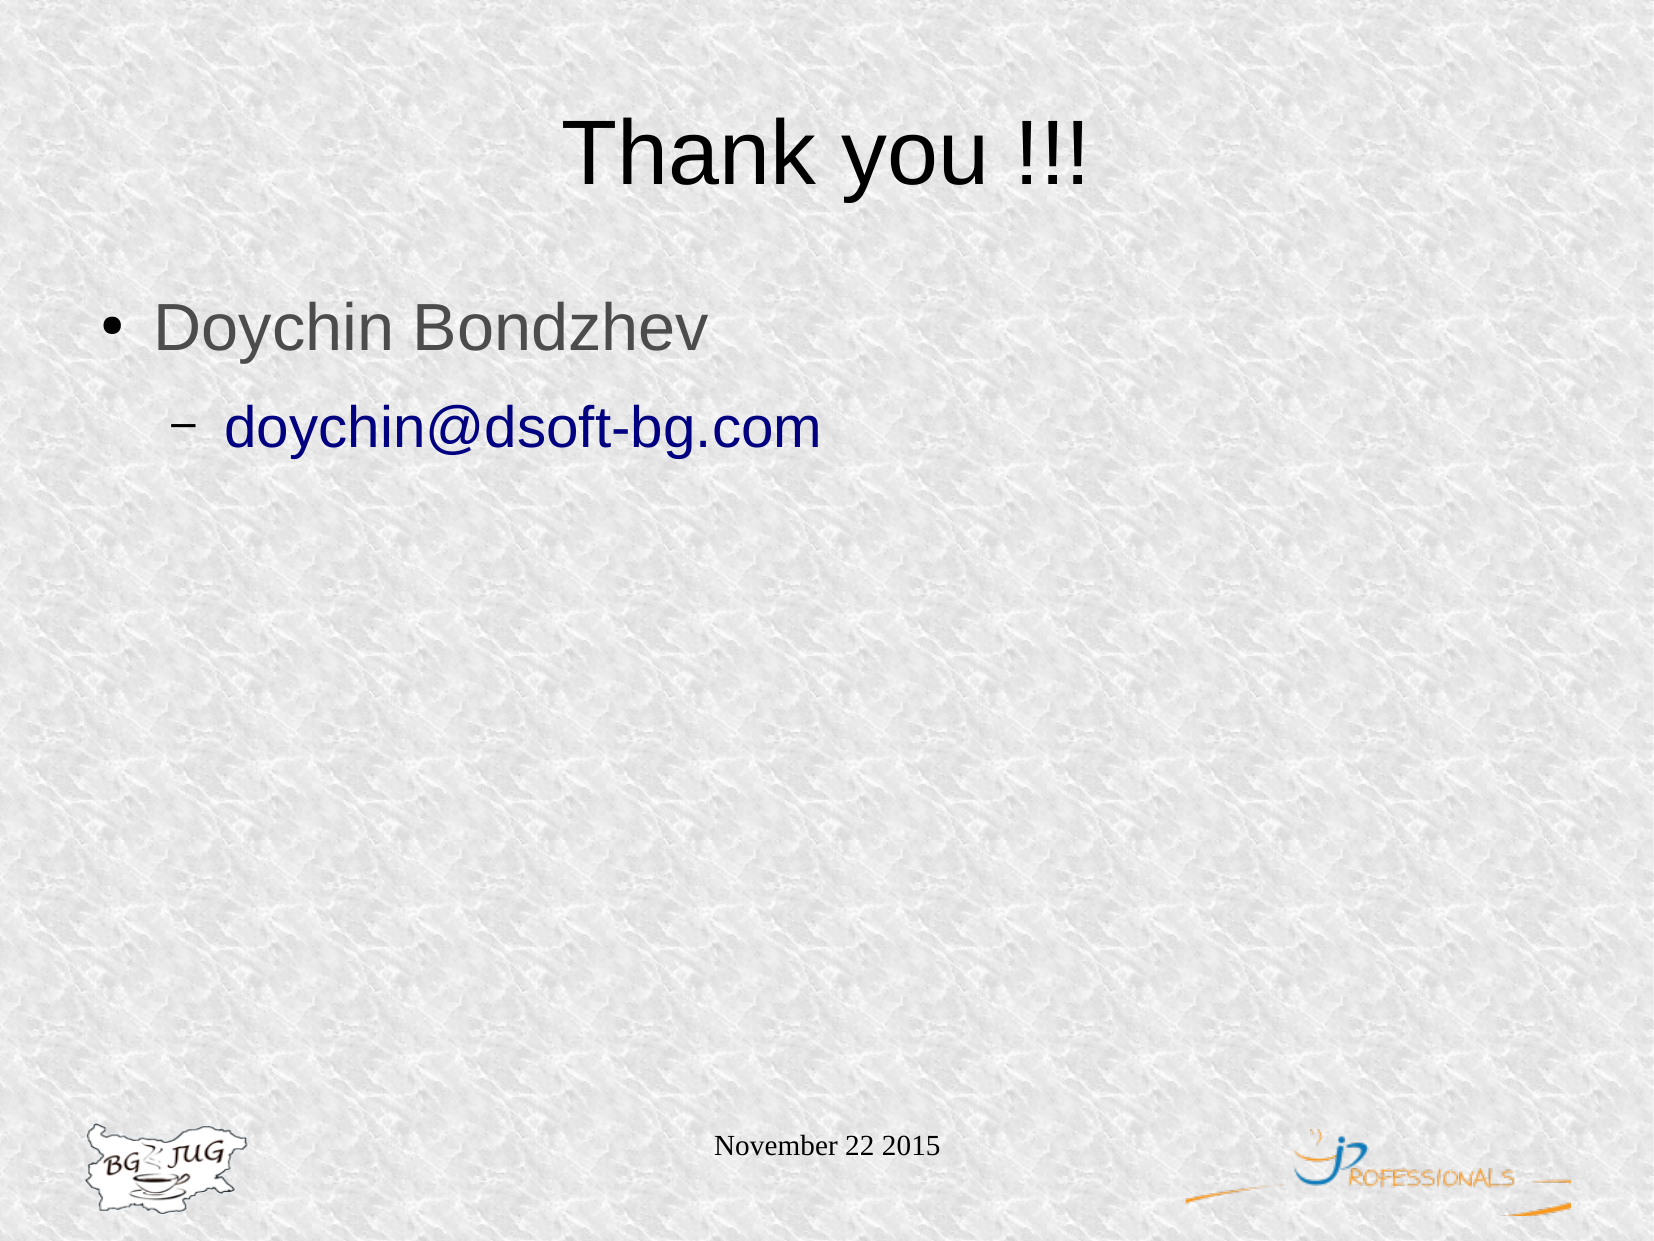

# Thank you !!!
Doychin Bondzhev
doychin@dsoft-bg.com